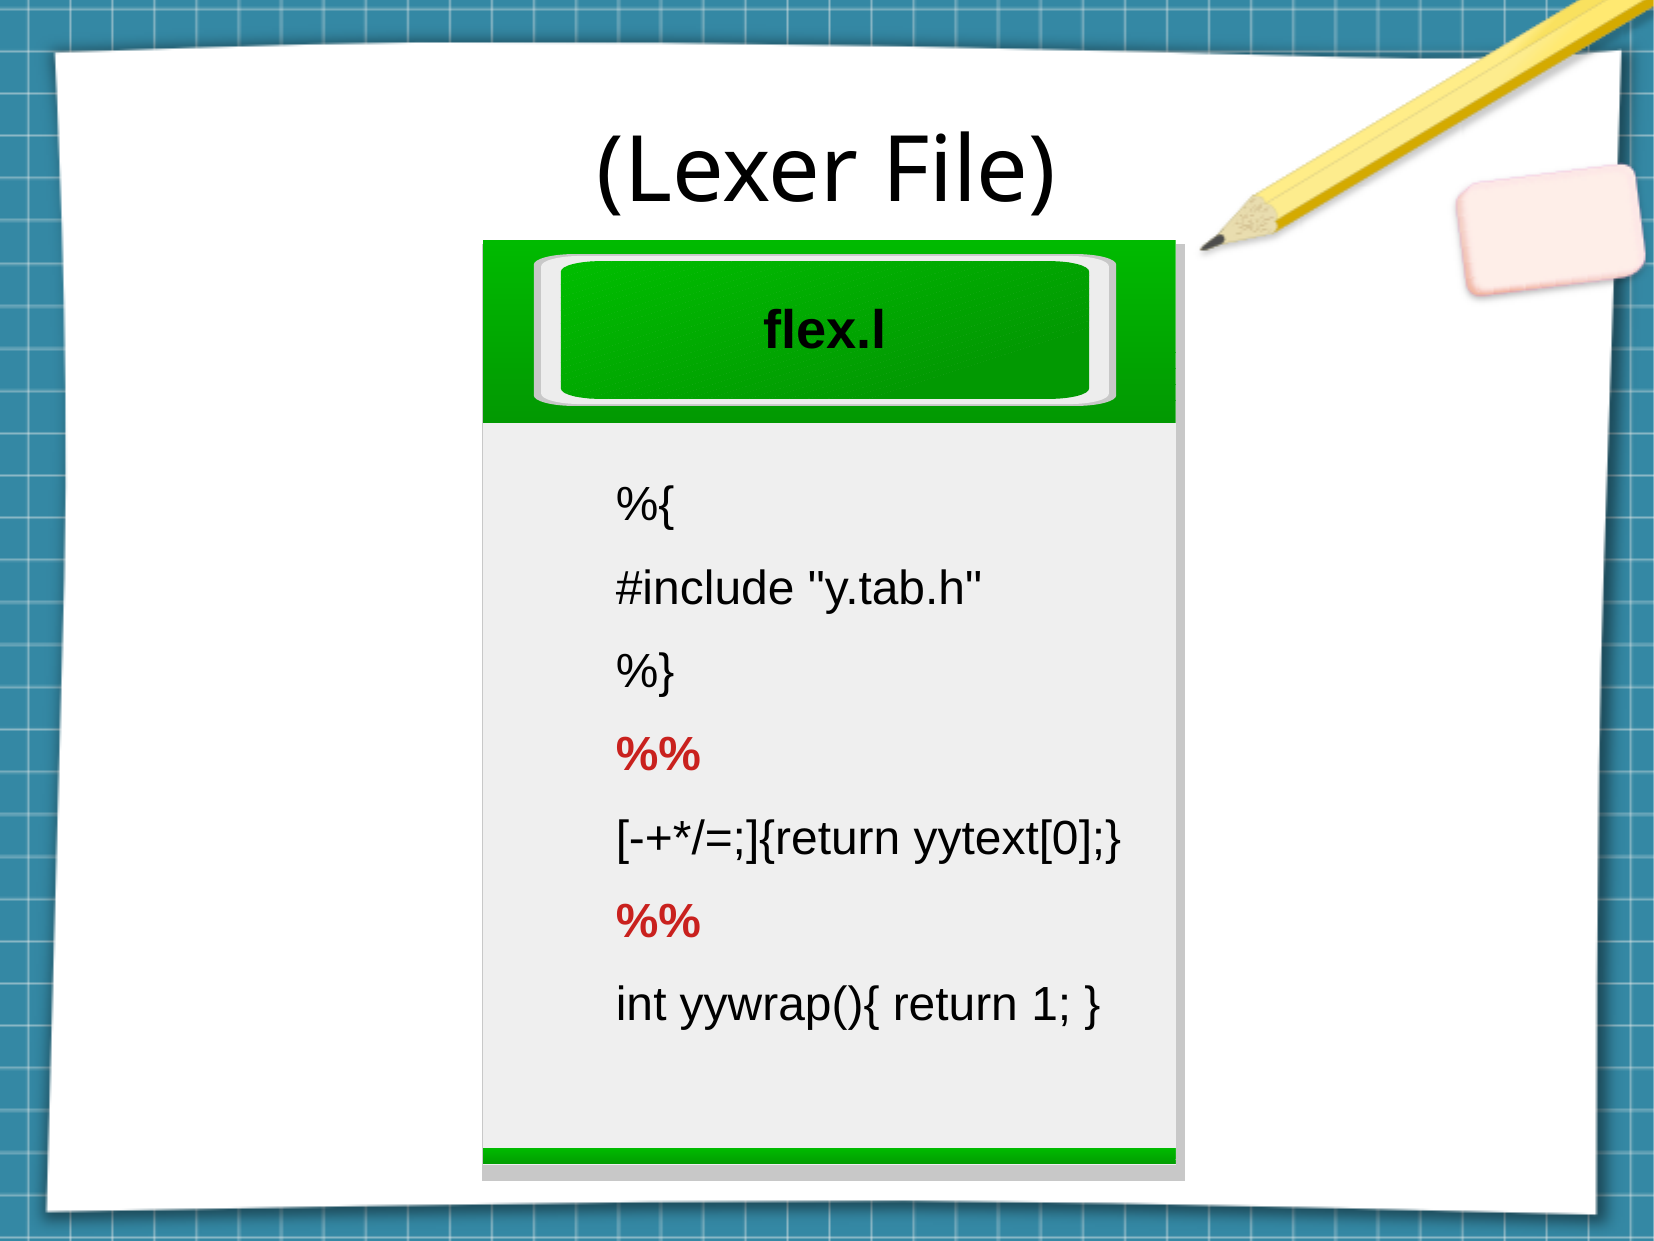

# (Lexer File)
%{
#include "y.tab.h"
%}
%%
[-+*/=;]{return yytext[0];}
%%
int yywrap(){ return 1; }
flex.l